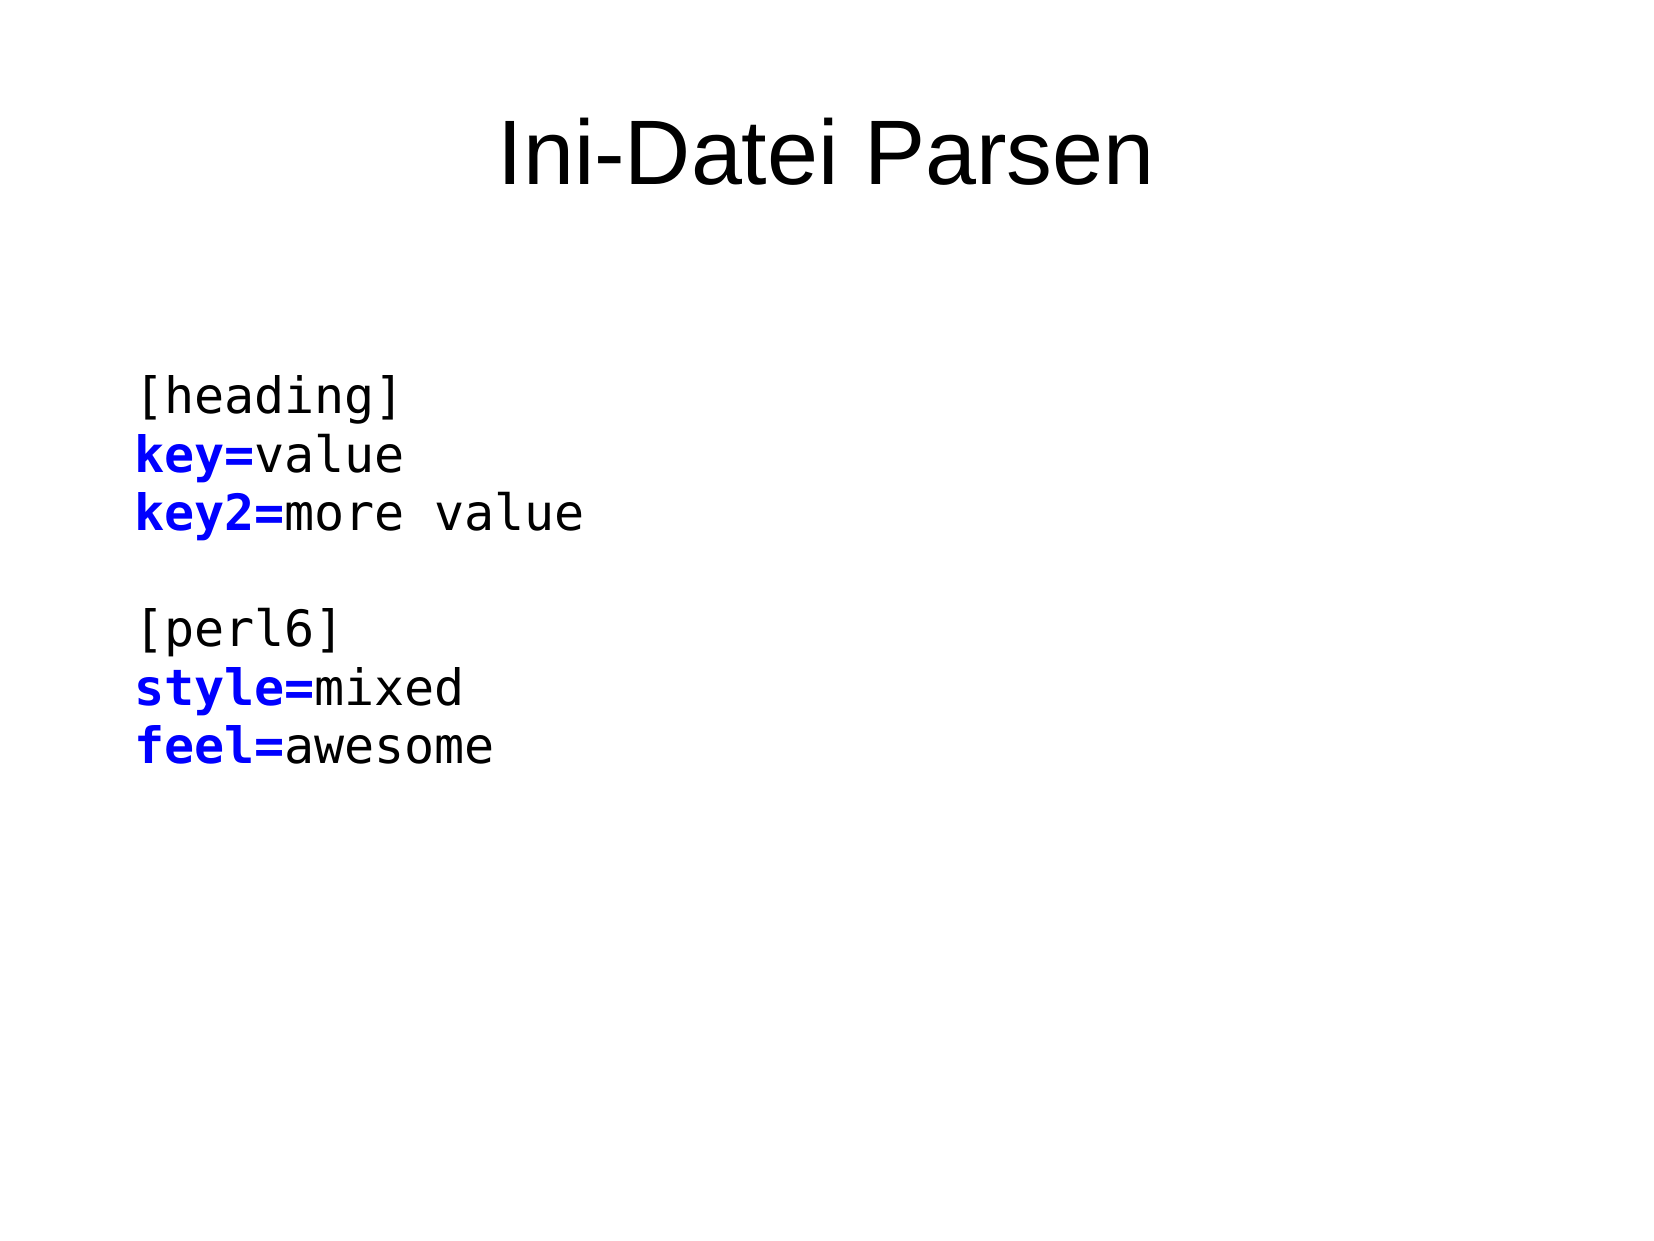

# Ini-Datei Parsen
[heading]
key=value
key2=more value
[perl6]
style=mixed
feel=awesome